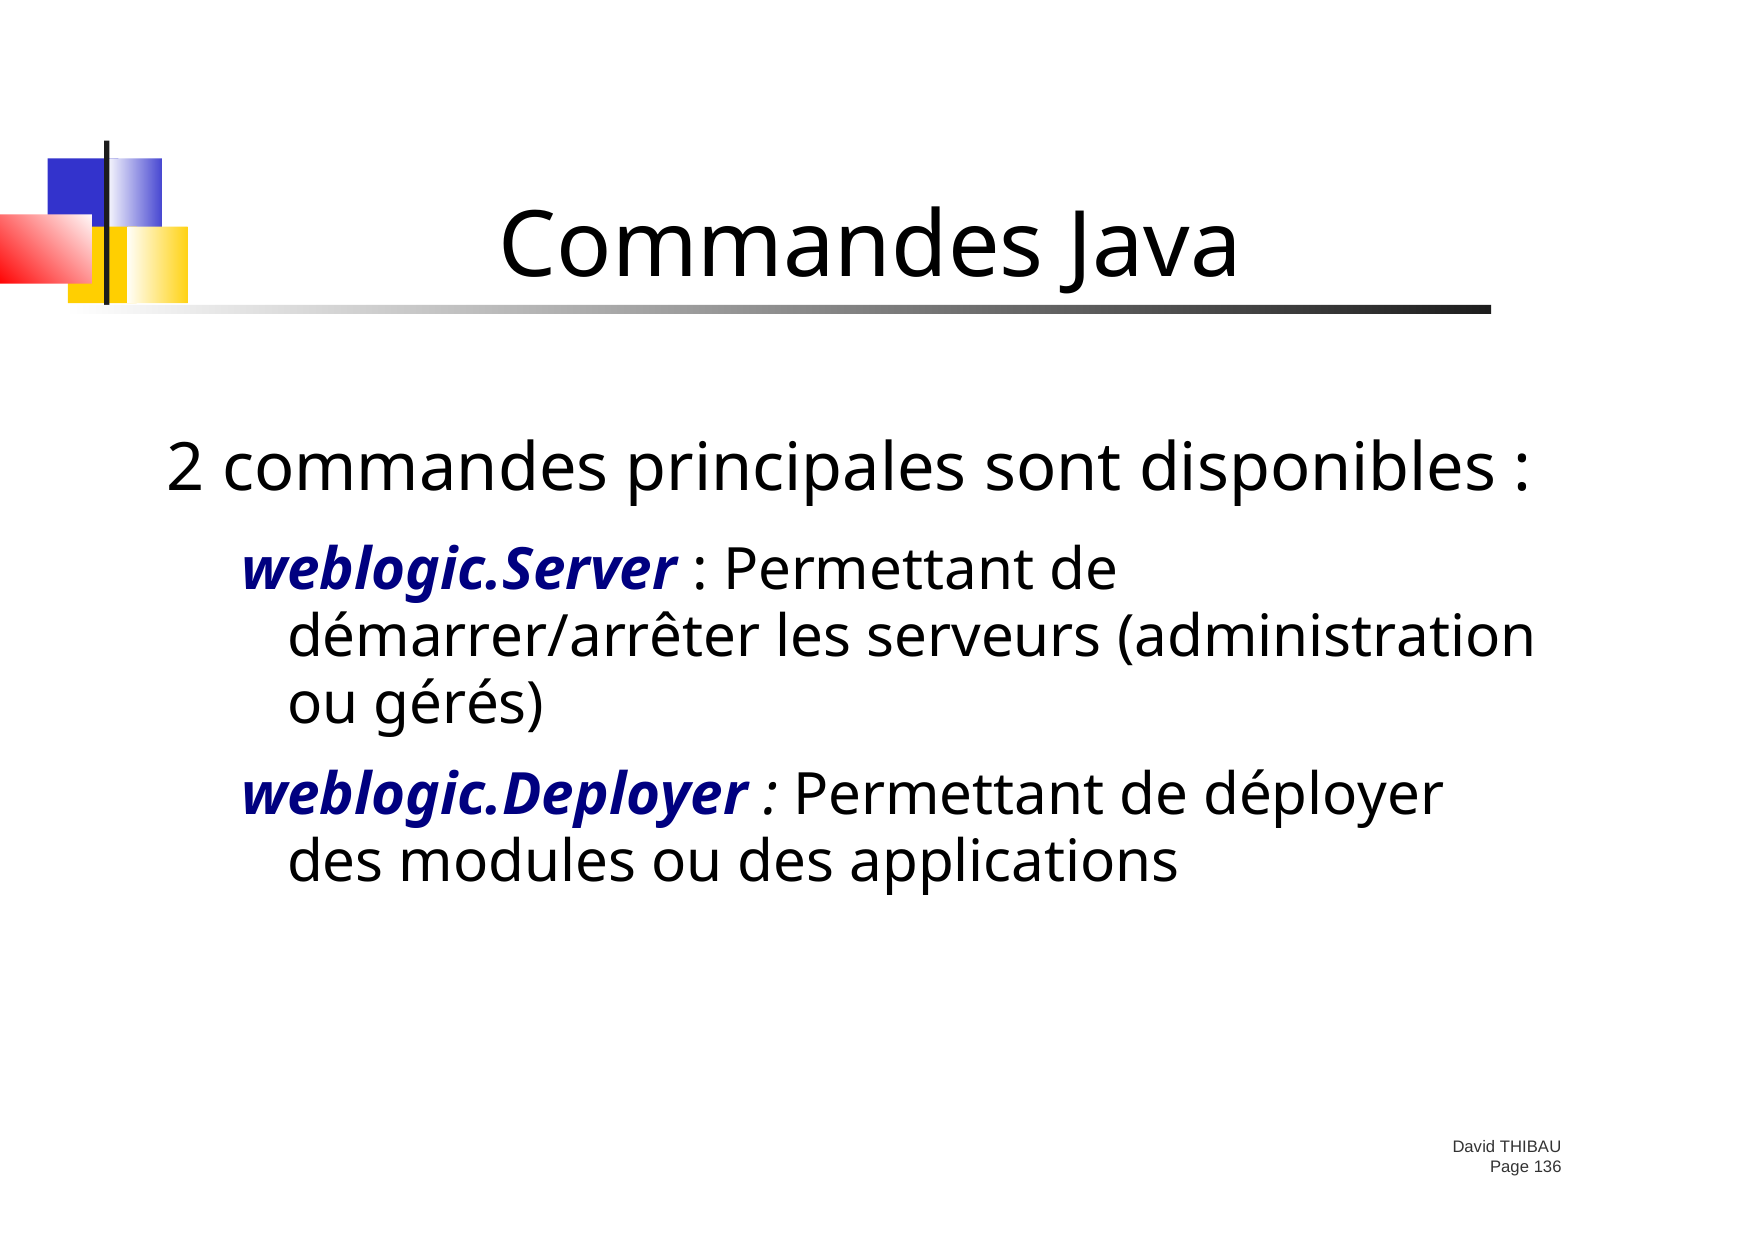

# Commandes Java
2 commandes principales sont disponibles :
weblogic.Server : Permettant de démarrer/arrêter les serveurs (administration ou gérés)
weblogic.Deployer : Permettant de déployer des modules ou des applications